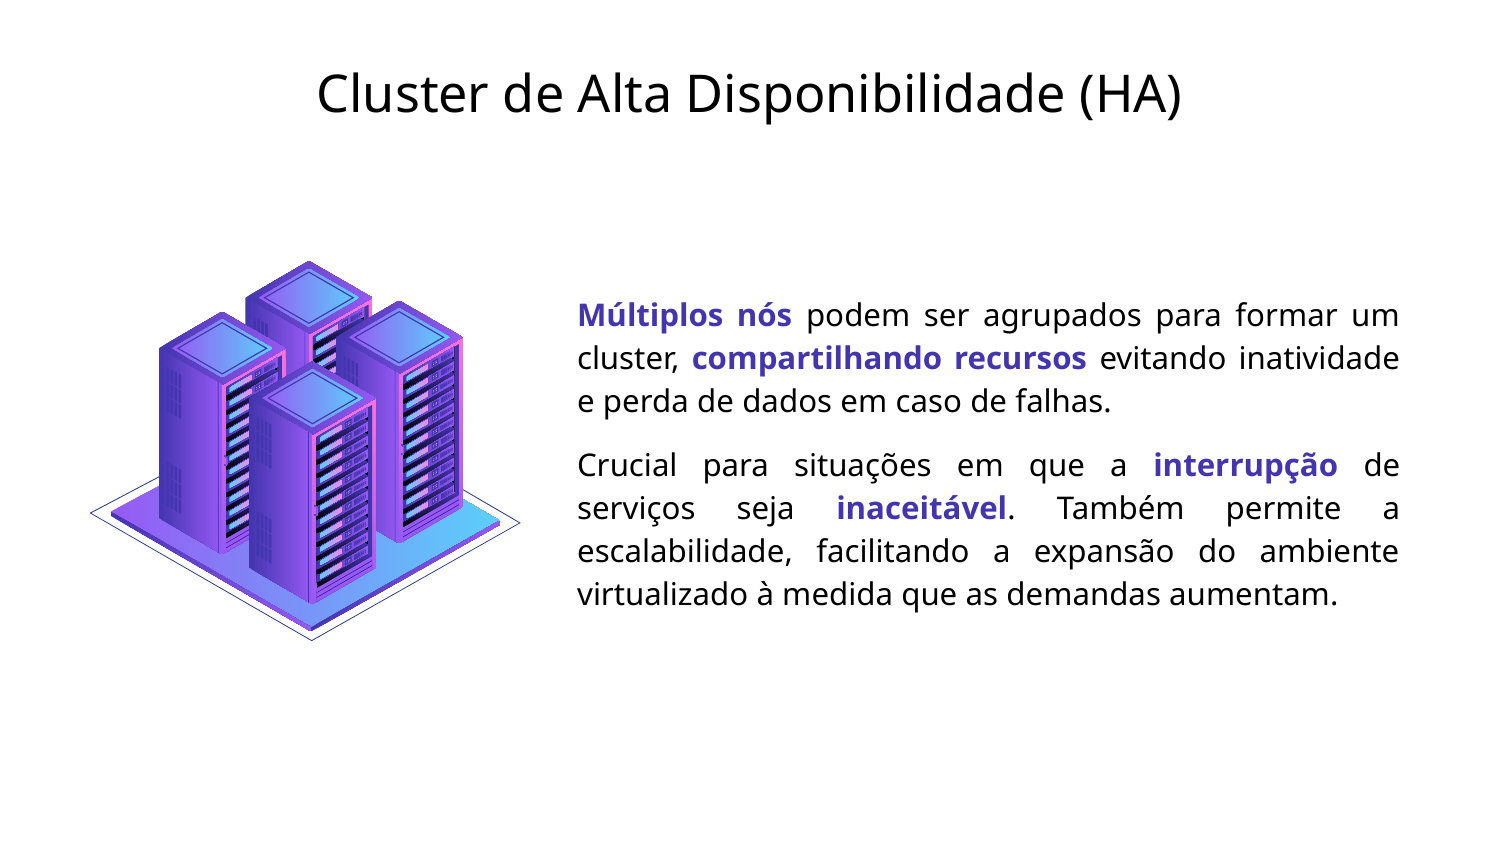

# Cluster de Alta Disponibilidade (HA)
Múltiplos nós podem ser agrupados para formar um cluster, compartilhando recursos evitando inatividade e perda de dados em caso de falhas.
Crucial para situações em que a interrupção de serviços seja inaceitável. Também permite a escalabilidade, facilitando a expansão do ambiente virtualizado à medida que as demandas aumentam.